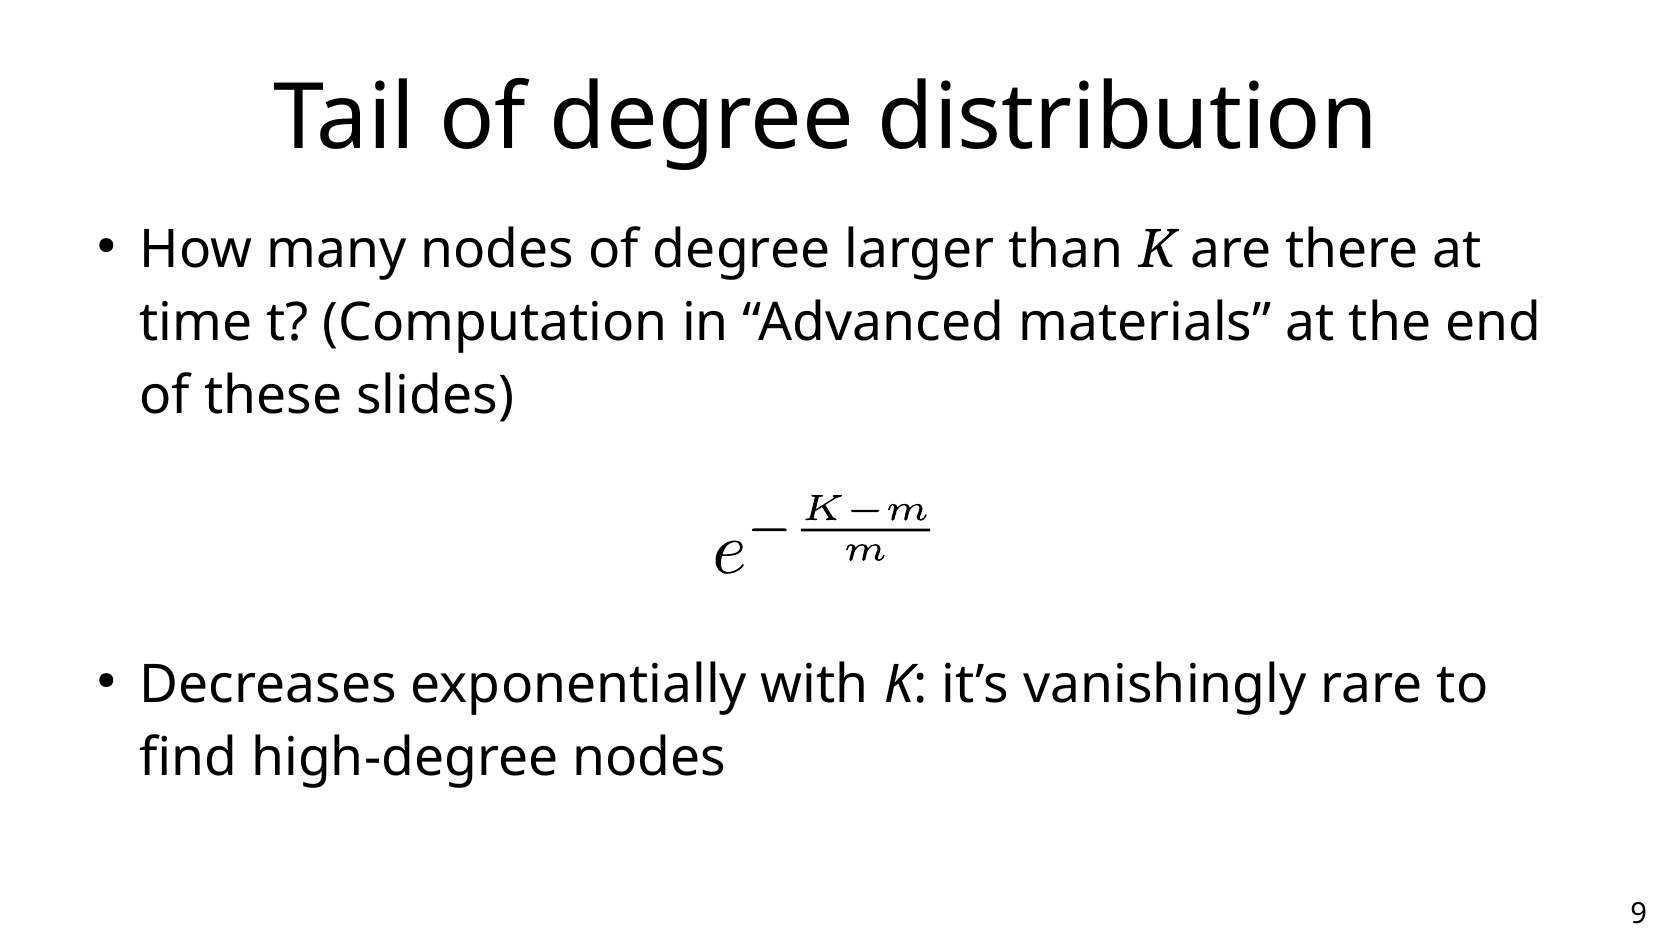

# Tail of degree distribution
How many nodes of degree larger than K are there at time t? (Computation in “Advanced materials” at the end of these slides)
Decreases exponentially with K: it’s vanishingly rare to find high-degree nodes
9